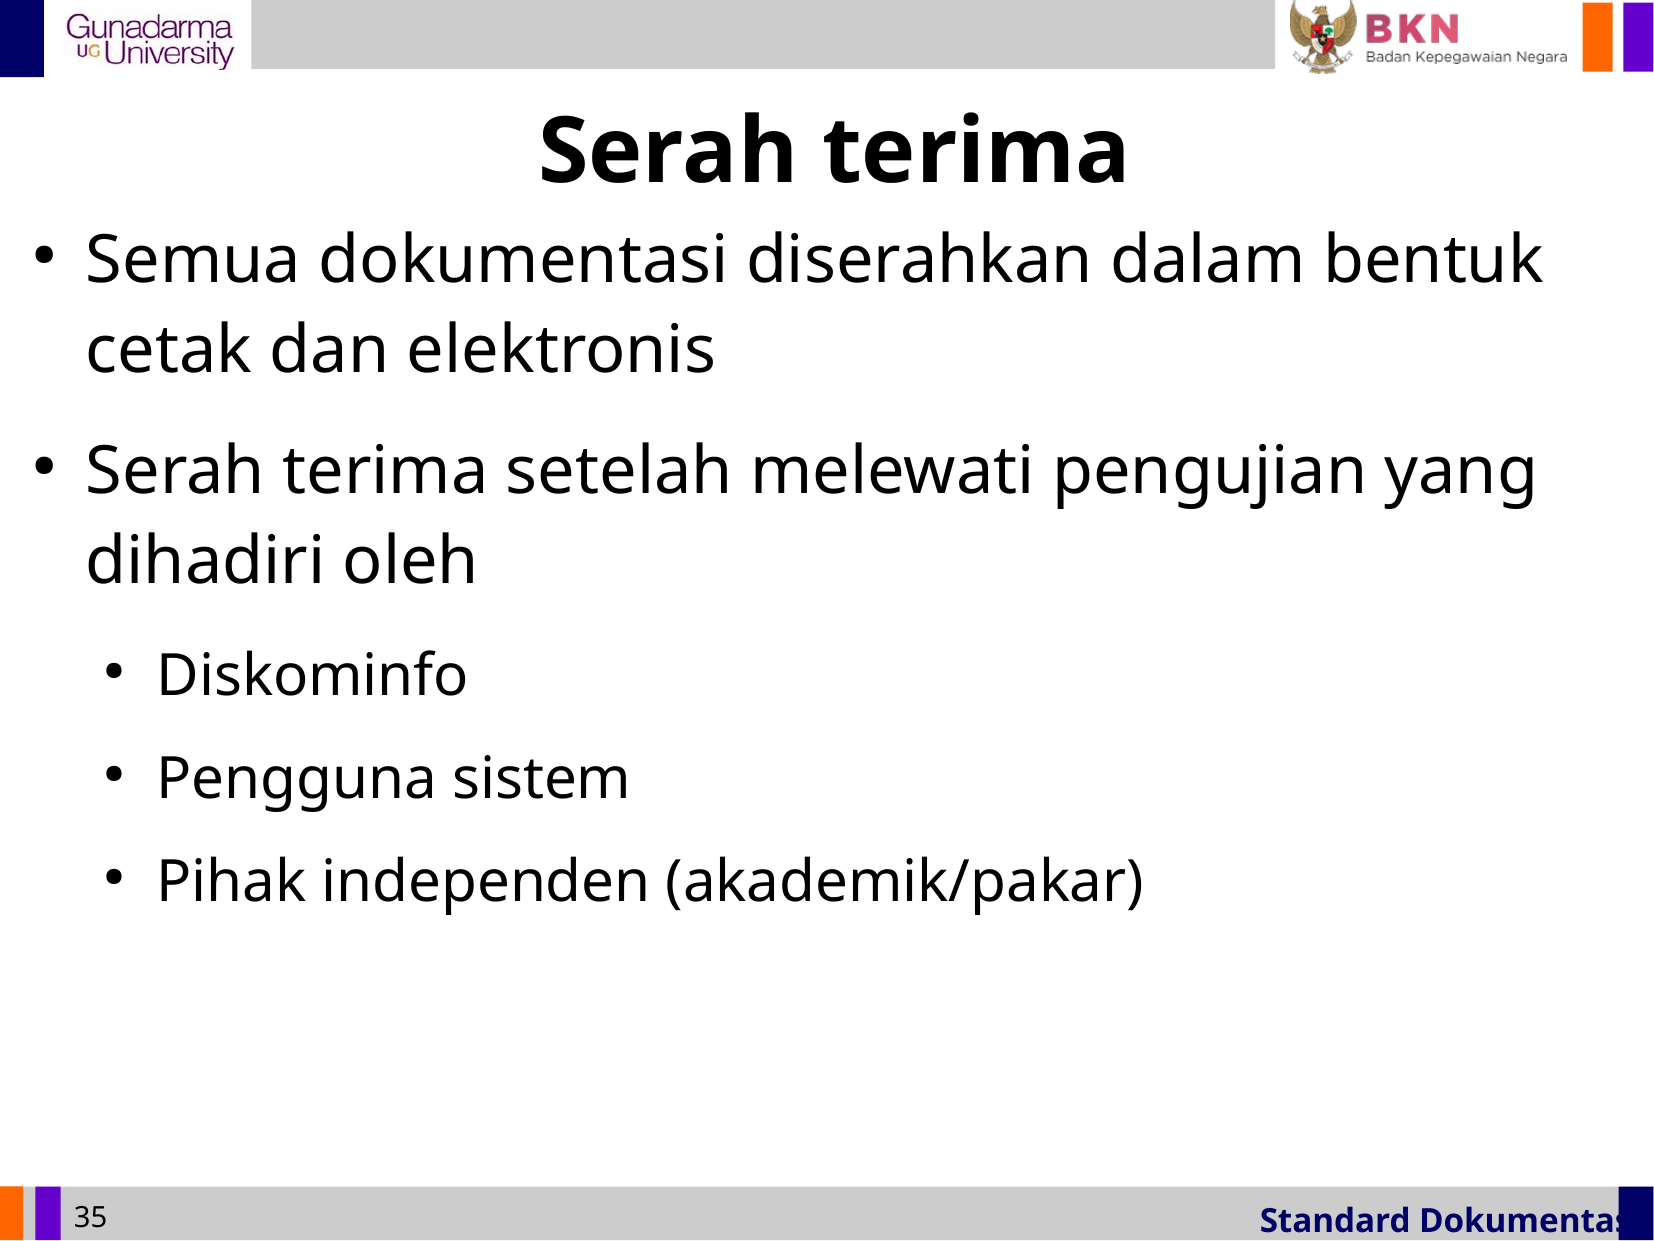

# Serah terima
Semua dokumentasi diserahkan dalam bentuk cetak dan elektronis
Serah terima setelah melewati pengujian yang dihadiri oleh
Diskominfo
Pengguna sistem
Pihak independen (akademik/pakar)